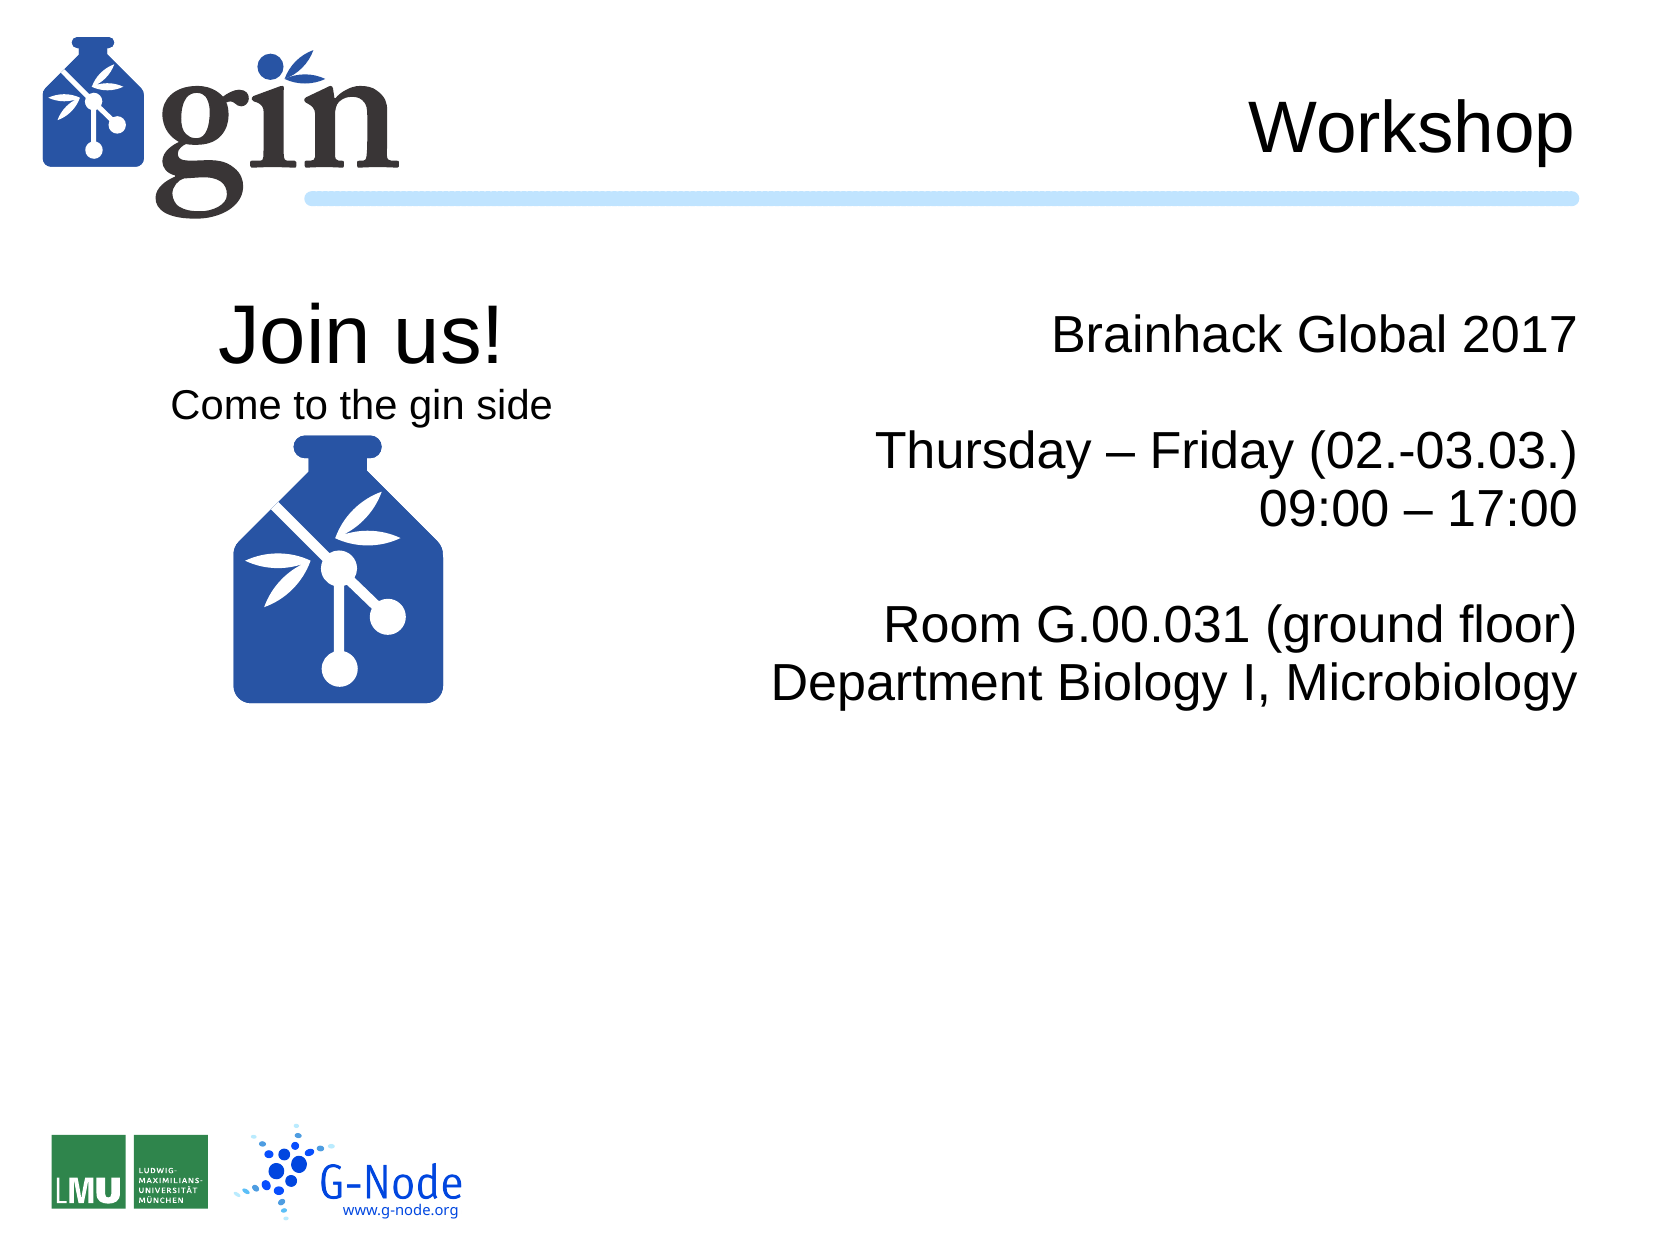

Workshop
Join us!
Come to the gin side
Brainhack Global 2017
Thursday – Friday (02.-03.03.)
09:00 – 17:00
Room G.00.031 (ground floor)
Department Biology I, Microbiology